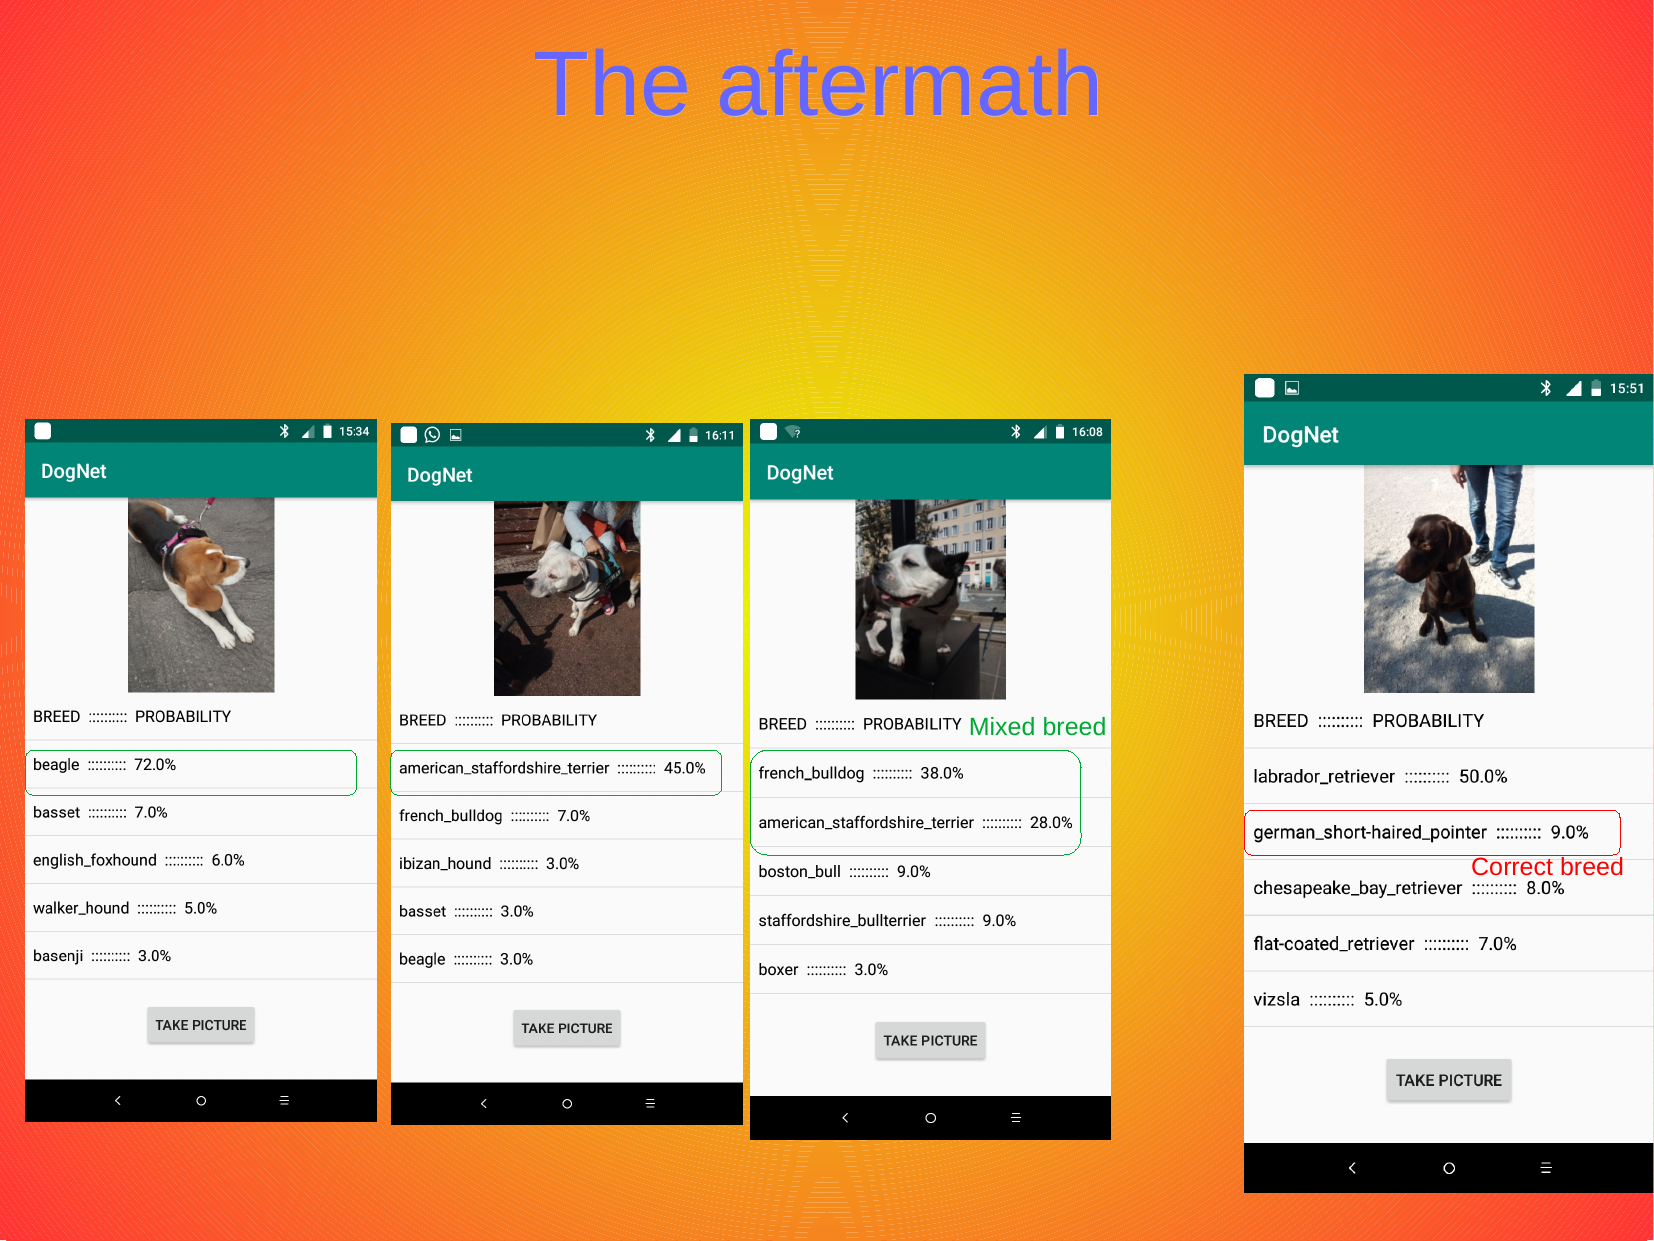

# The aftermath
Mixed breed
Correct breed